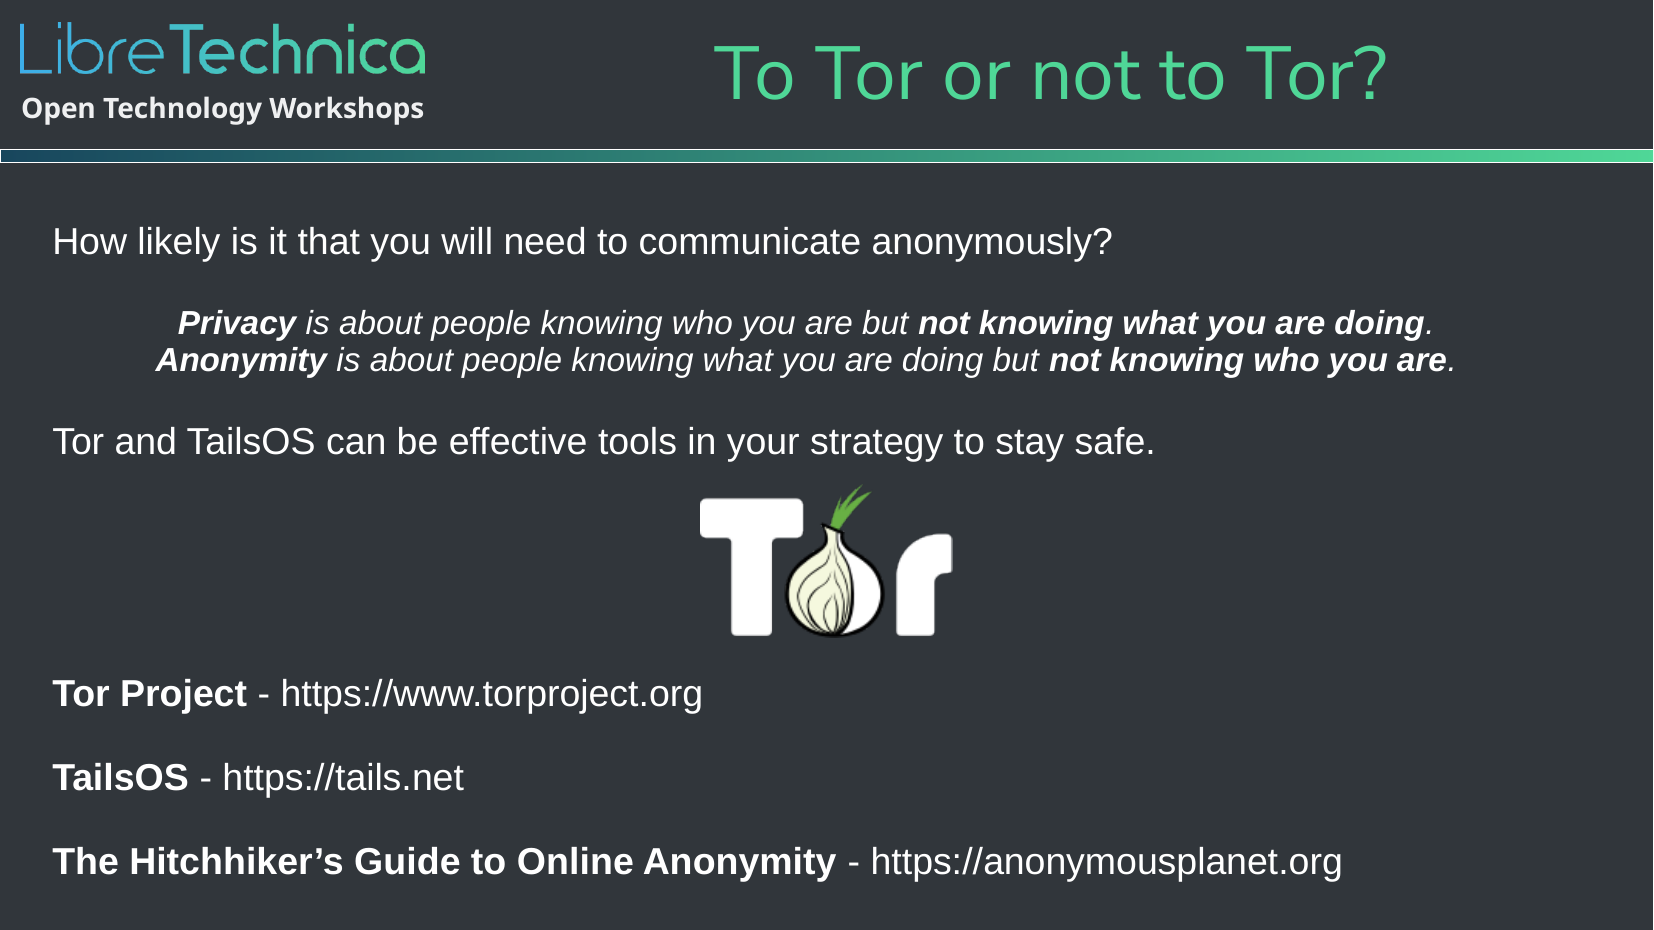

To Tor or not to Tor?
# Open Technology Workshops
How likely is it that you will need to communicate anonymously?
Privacy is about people knowing who you are but not knowing what you are doing.
Anonymity is about people knowing what you are doing but not knowing who you are.
Tor and TailsOS can be effective tools in your strategy to stay safe.
Tor Project - https://www.torproject.org
TailsOS - https://tails.net
The Hitchhiker’s Guide to Online Anonymity - https://anonymousplanet.org